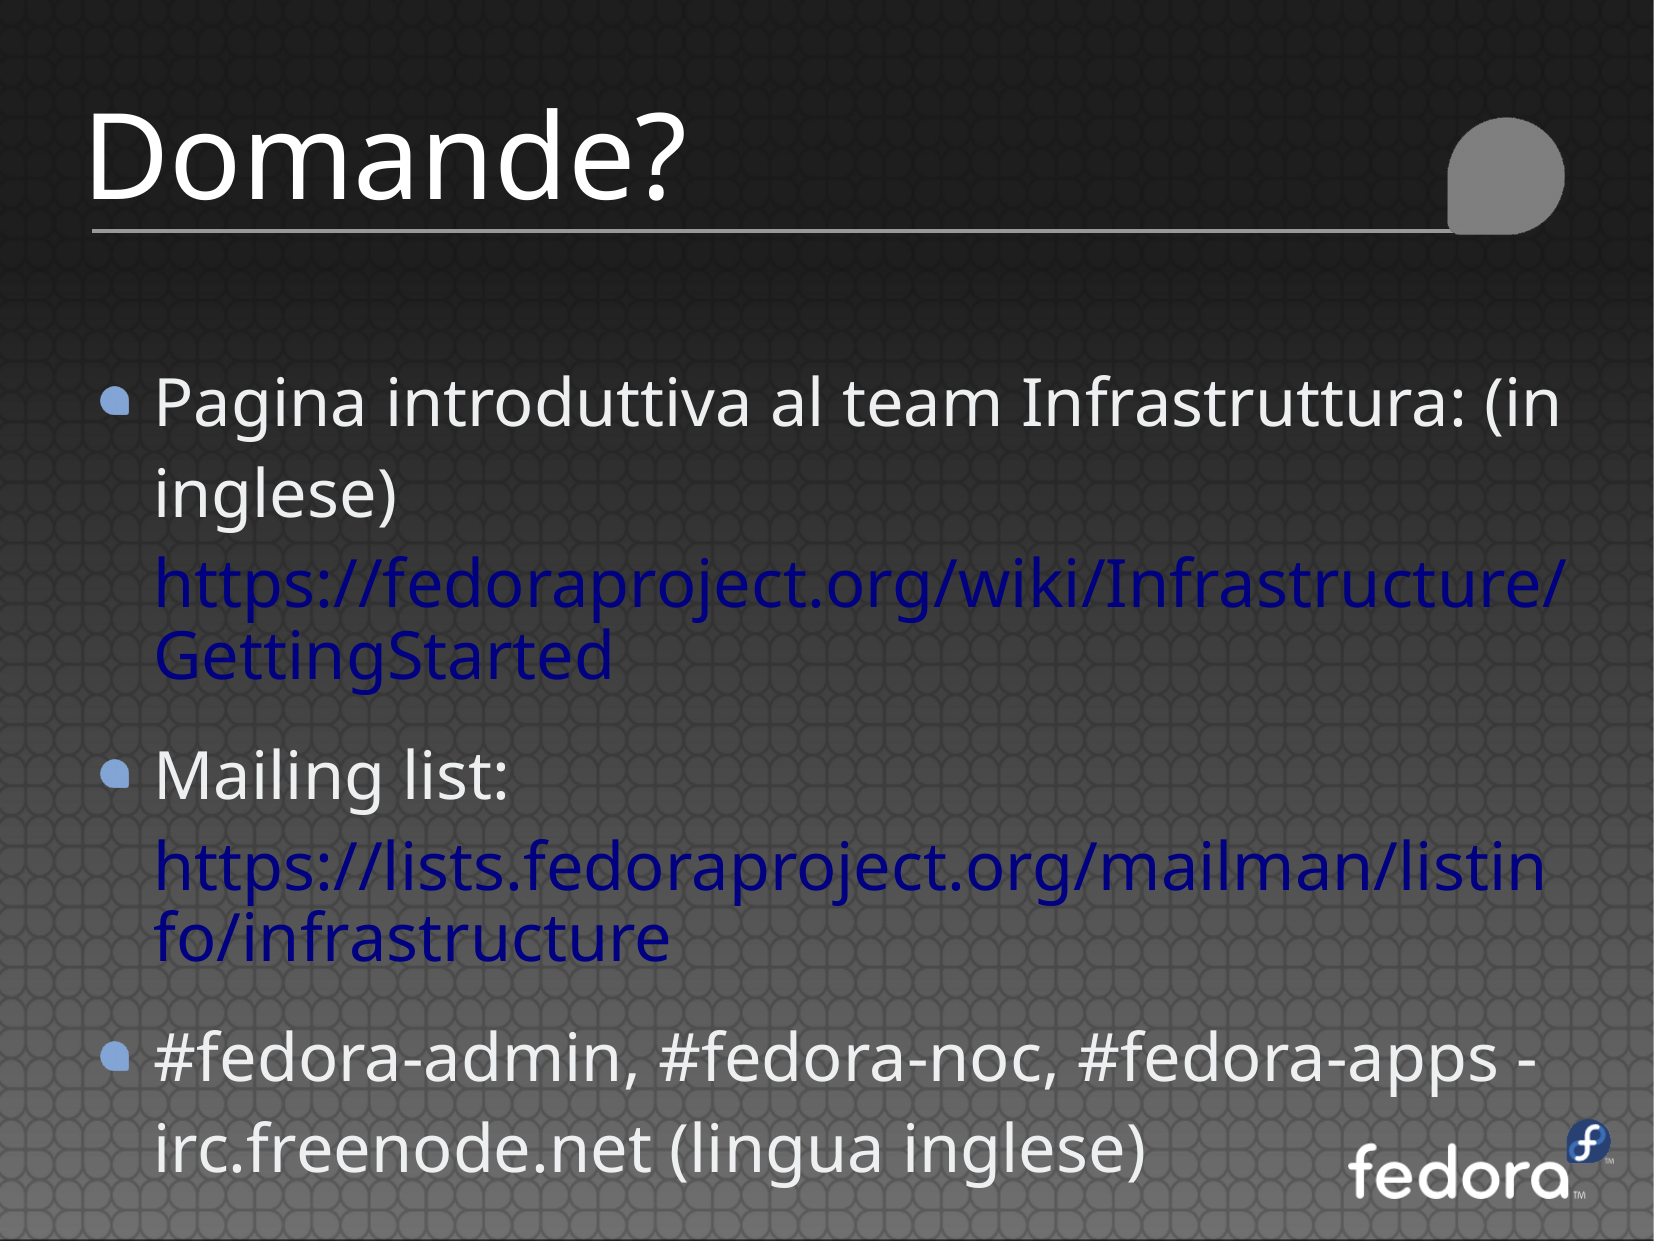

# Domande?
Pagina introduttiva al team Infrastruttura: (in inglese) https://fedoraproject.org/wiki/Infrastructure/GettingStarted
Mailing list: https://lists.fedoraproject.org/mailman/listinfo/infrastructure
#fedora-admin, #fedora-noc, #fedora-apps - irc.freenode.net (lingua inglese)
averi – irc.freenode.net